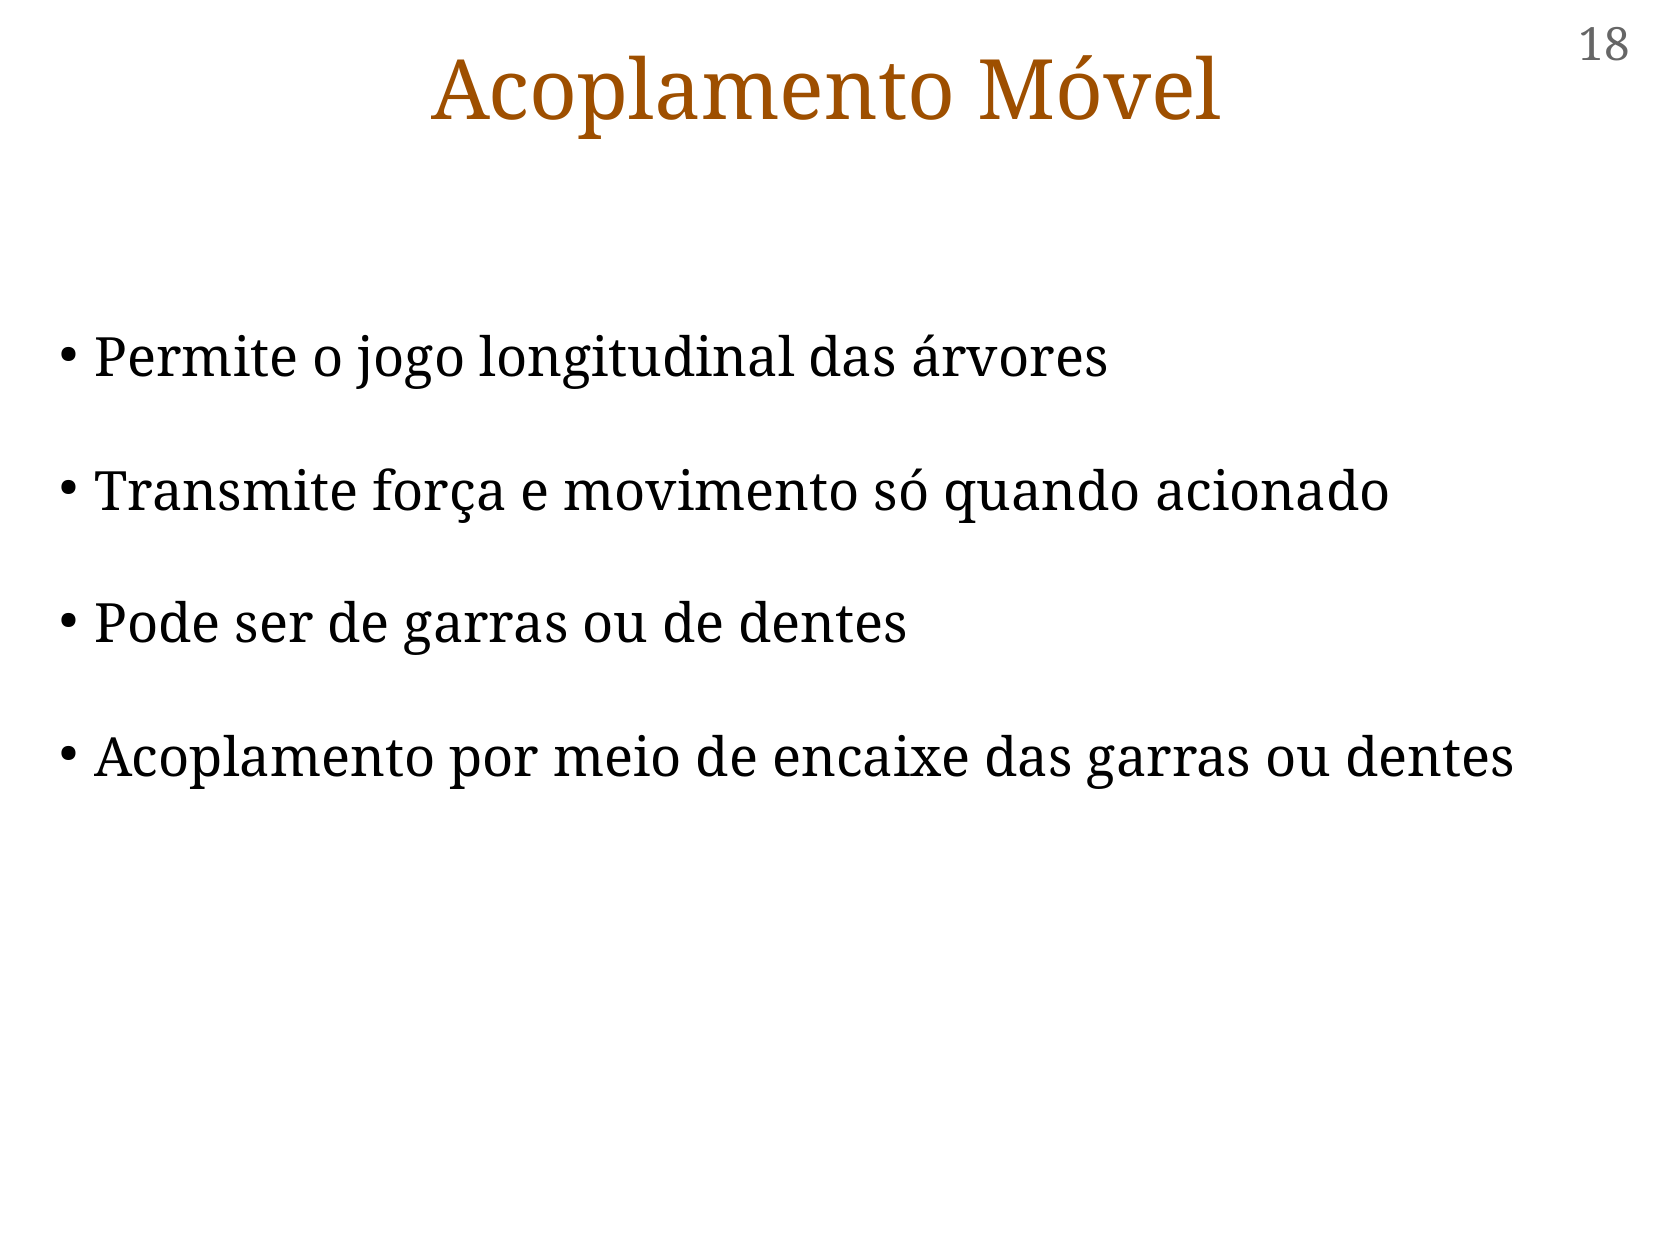

18
# Acoplamento Móvel
Permite o jogo longitudinal das árvores
Transmite força e movimento só quando acionado
Pode ser de garras ou de dentes
Acoplamento por meio de encaixe das garras ou dentes